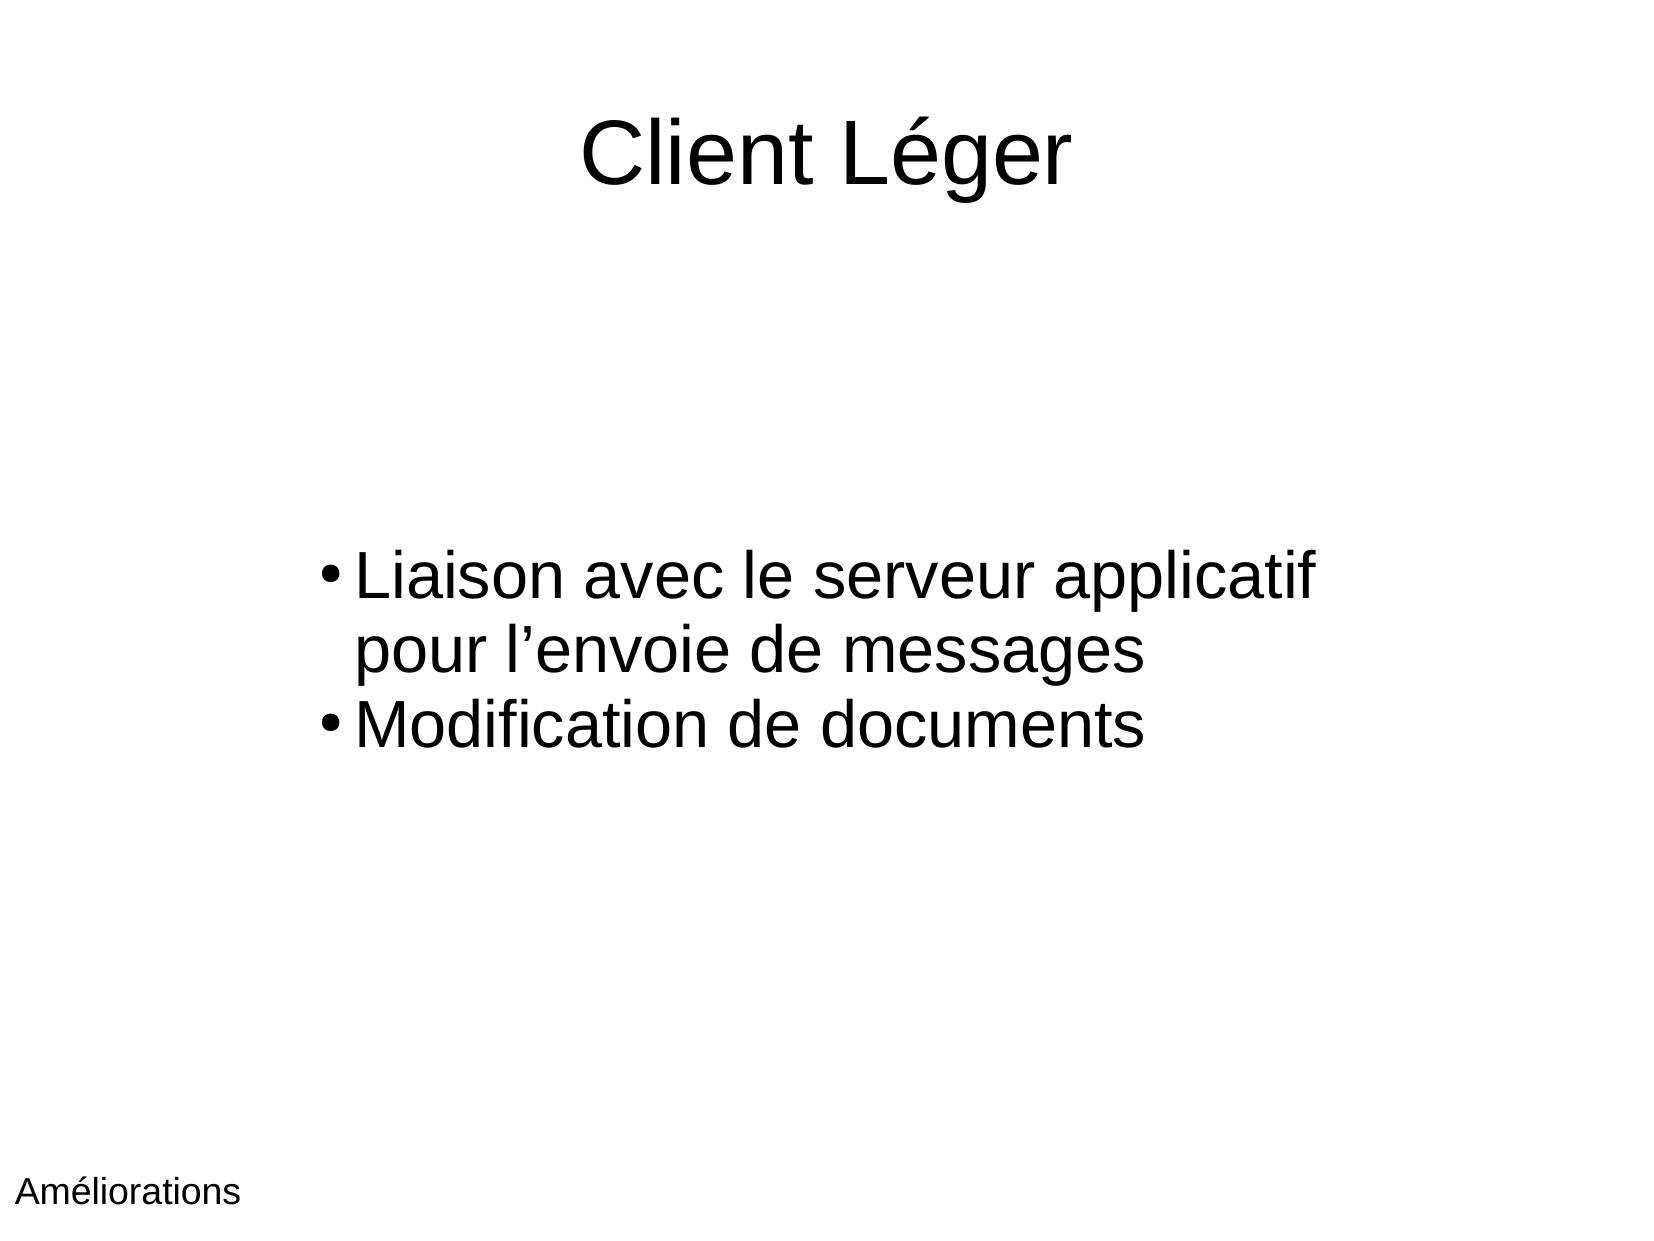

# Client Léger
Liaison avec le serveur applicatif pour l’envoie de messages
Modification de documents
Améliorations